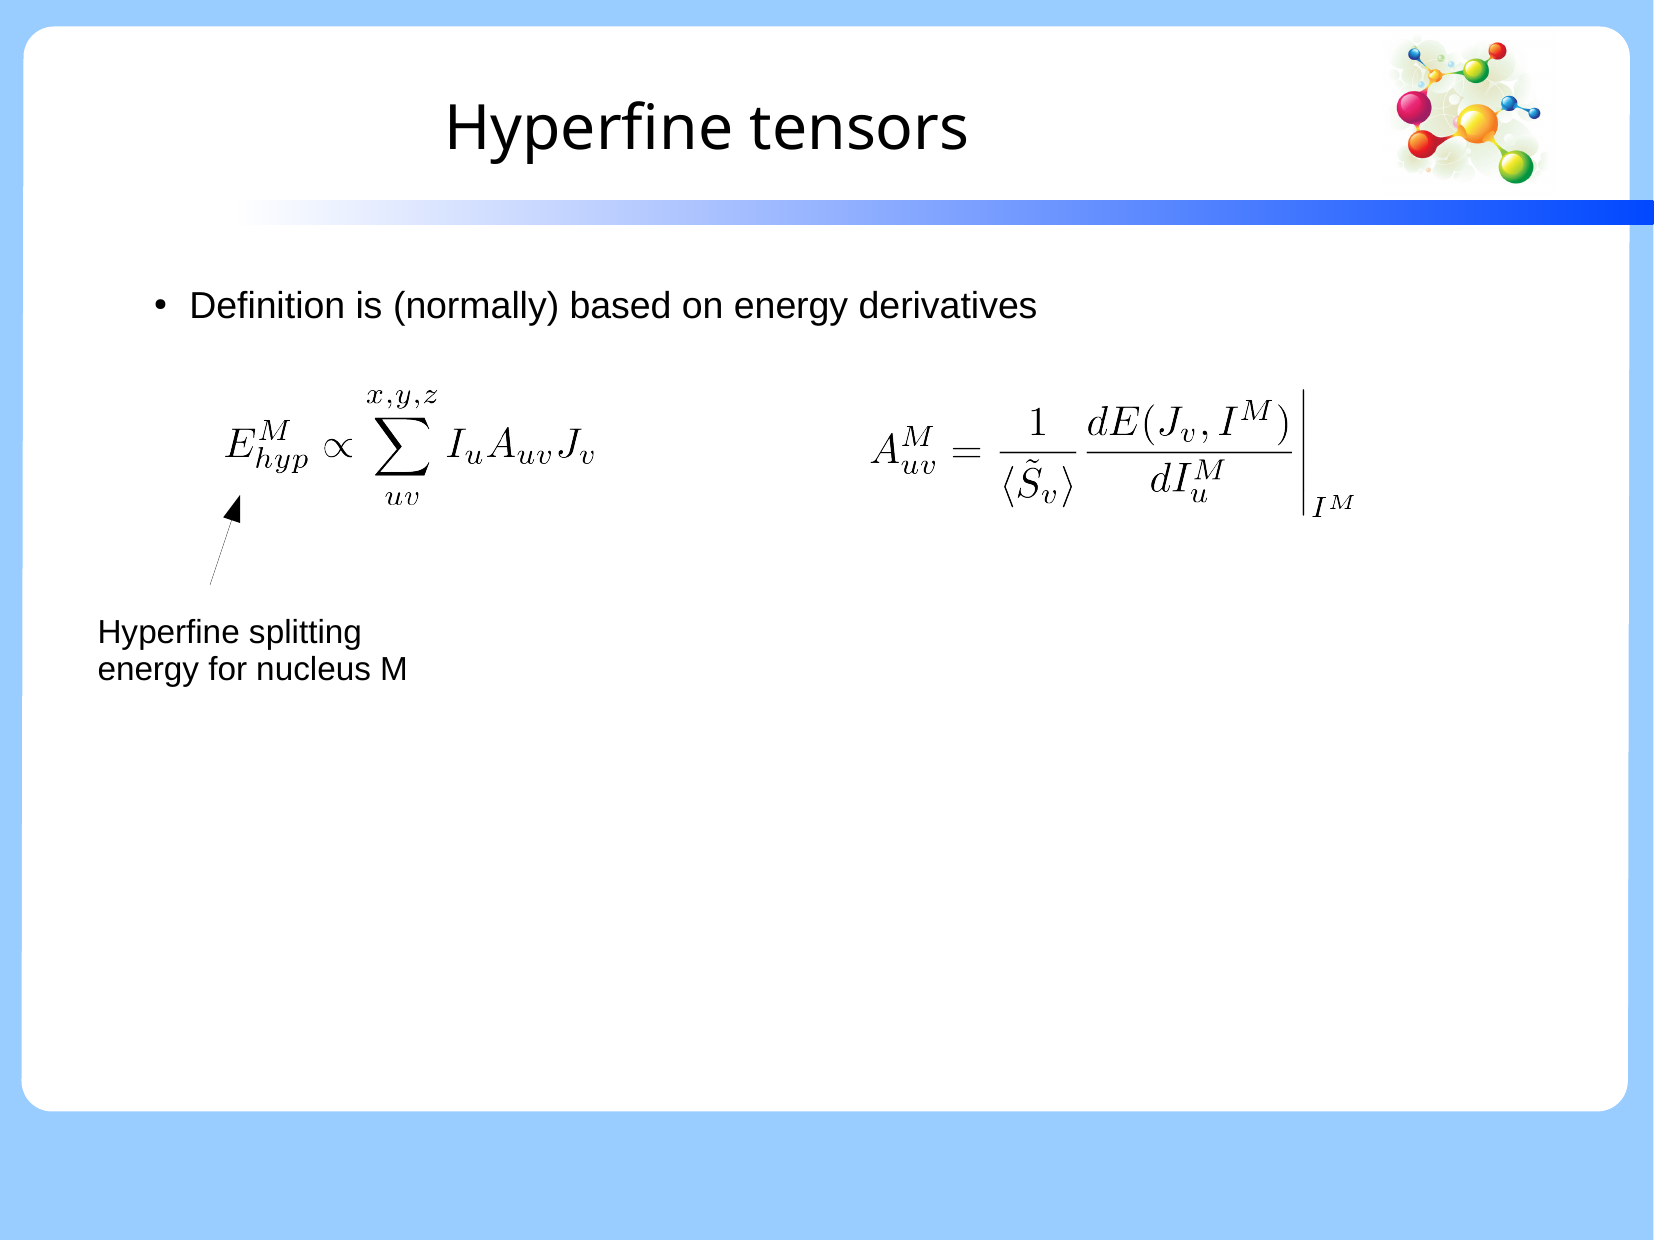

# Hyperfine tensors
Definition is (normally) based on energy derivatives
Hyperfine splitting energy for nucleus M